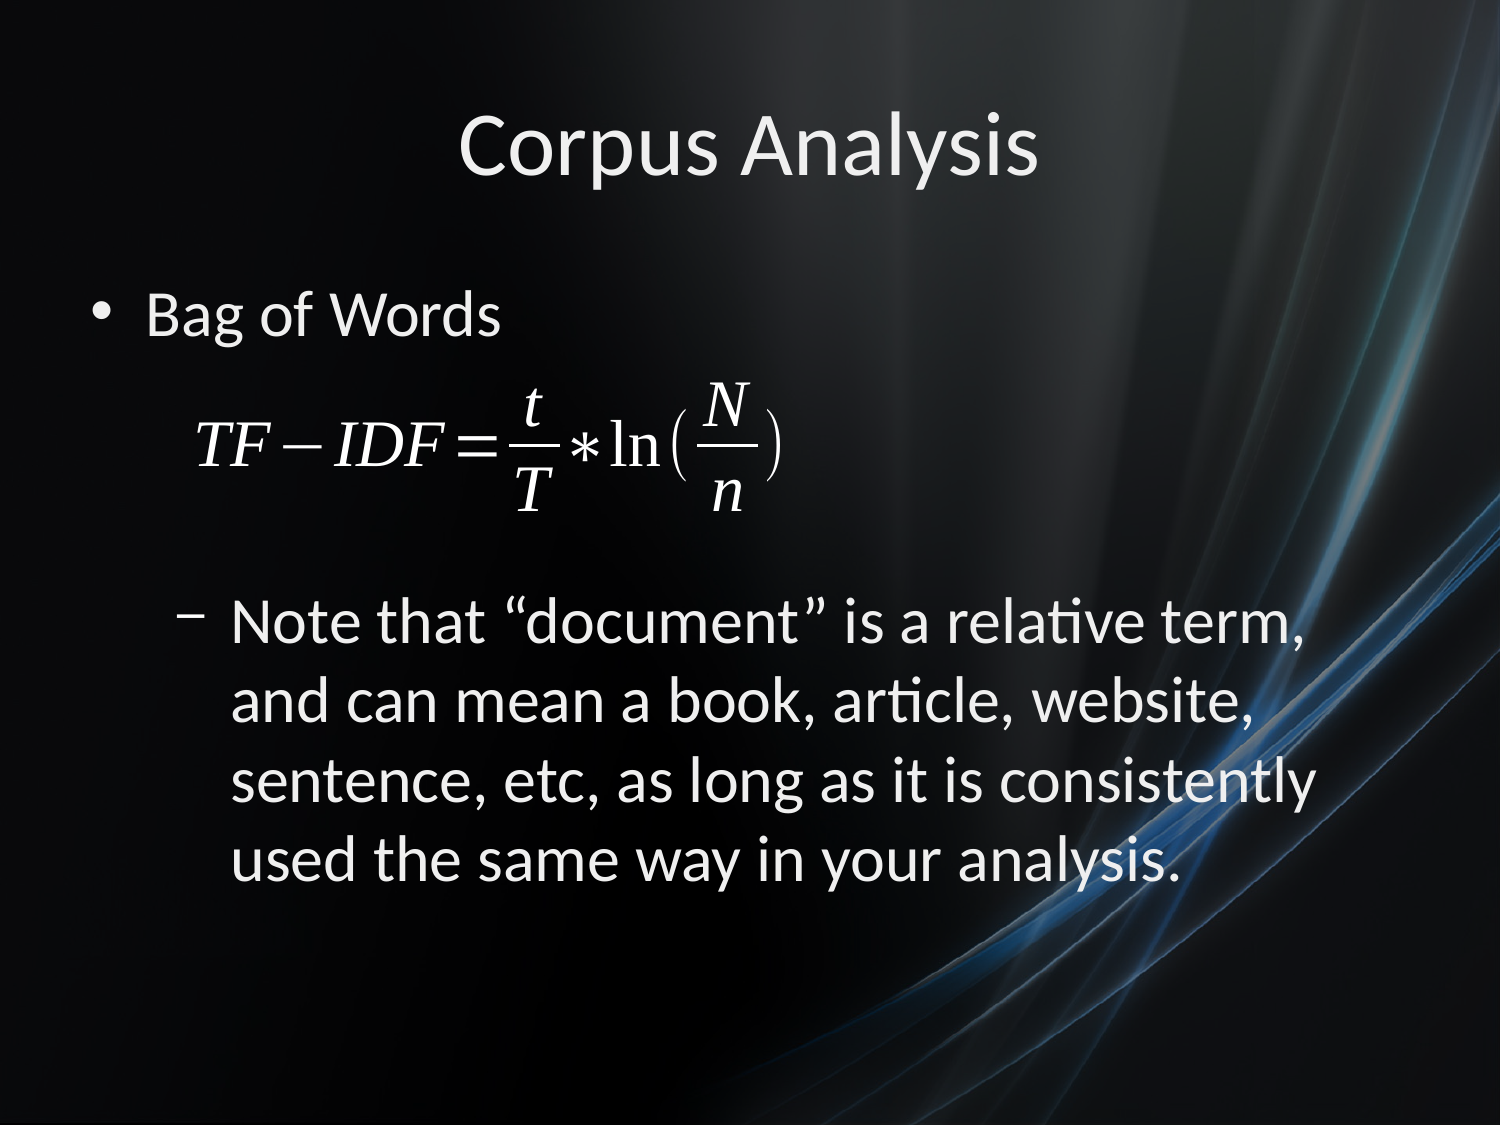

# Corpus Analysis
Bag of Words
Note that “document” is a relative term, and can mean a book, article, website, sentence, etc, as long as it is consistently used the same way in your analysis.